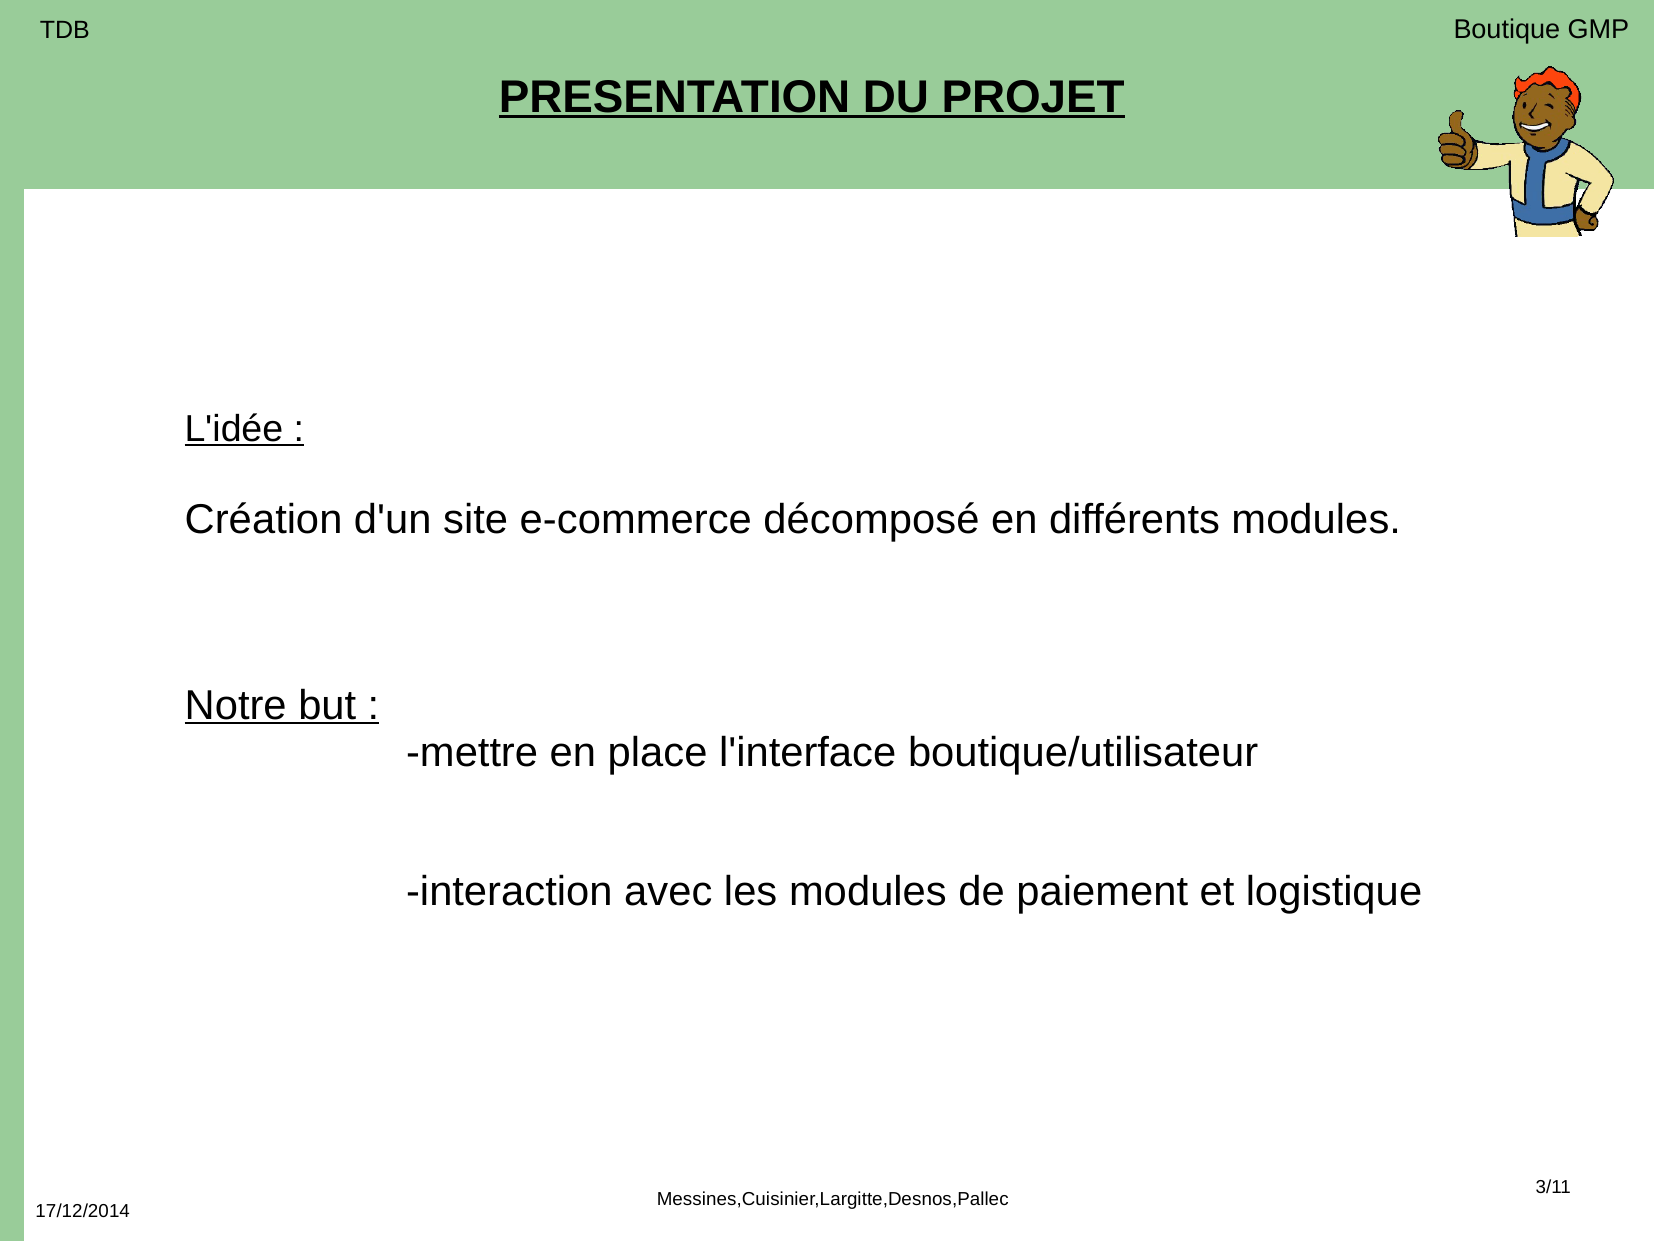

Boutique GMP
TDB
PRESENTATION DU PROJET
	L'idée :
	Création d'un site e-commerce décomposé en différents modules.
	Notre but :
				-mettre en place l'interface boutique/utilisateur
				-interaction avec les modules de paiement et logistique
3/11
Messines,Cuisinier,Largitte,Desnos,Pallec
17/12/2014